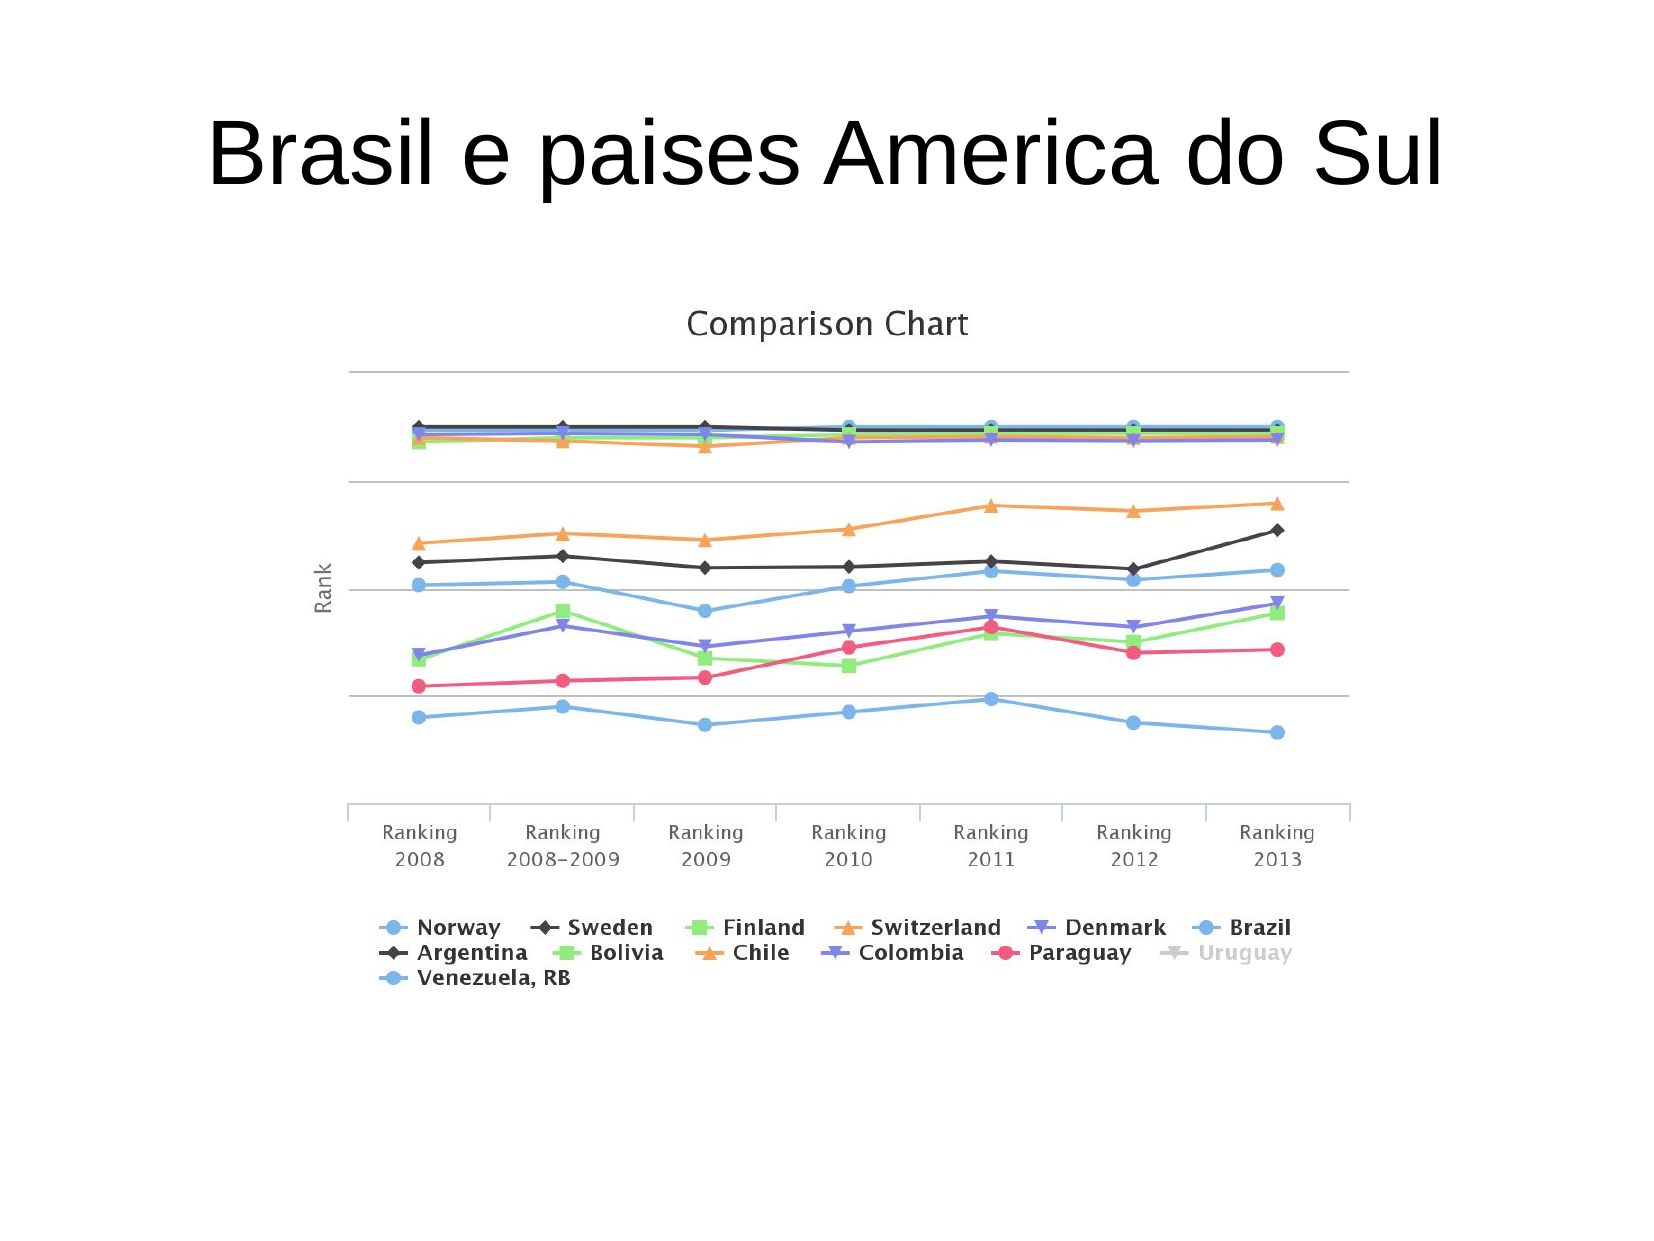

# Brasil e paises America do Sul